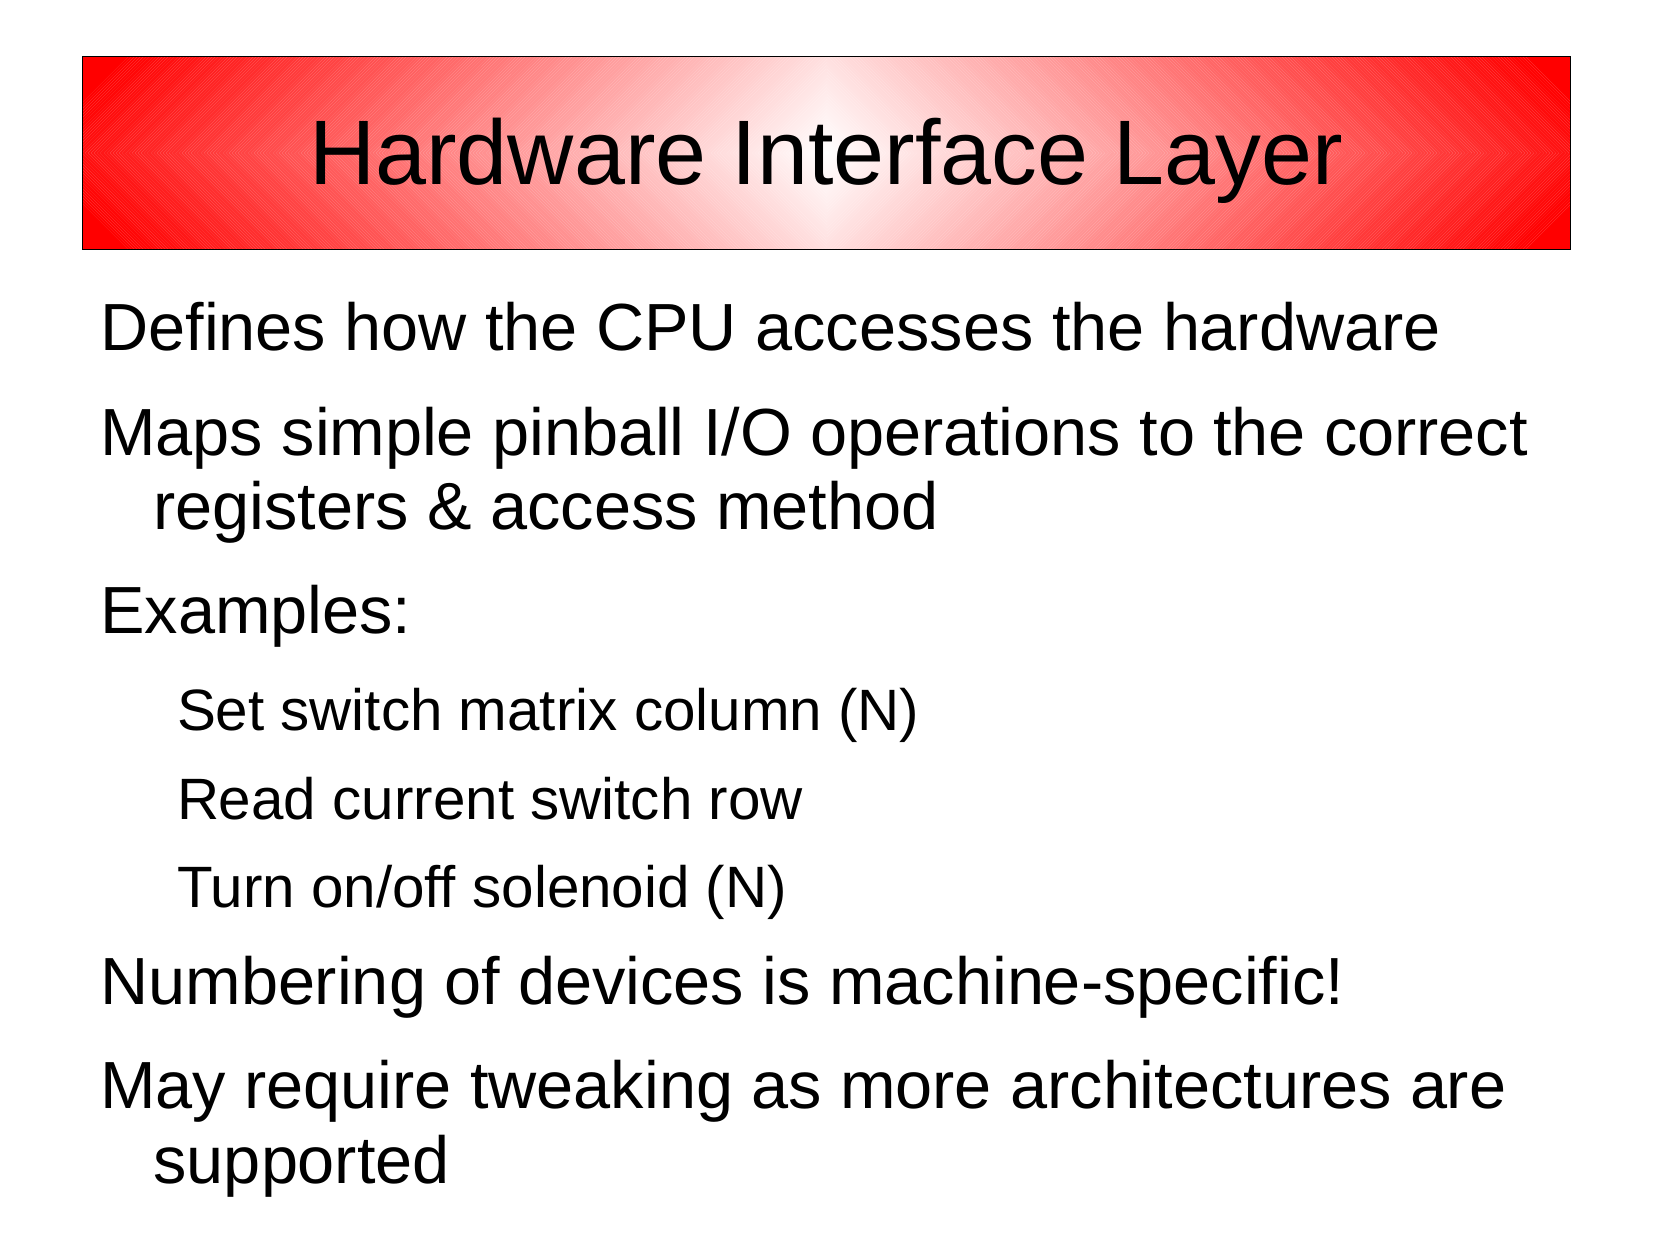

# Hardware Interface Layer
Defines how the CPU accesses the hardware
Maps simple pinball I/O operations to the correct registers & access method
Examples:
Set switch matrix column (N)
Read current switch row
Turn on/off solenoid (N)
Numbering of devices is machine-specific!
May require tweaking as more architectures are supported